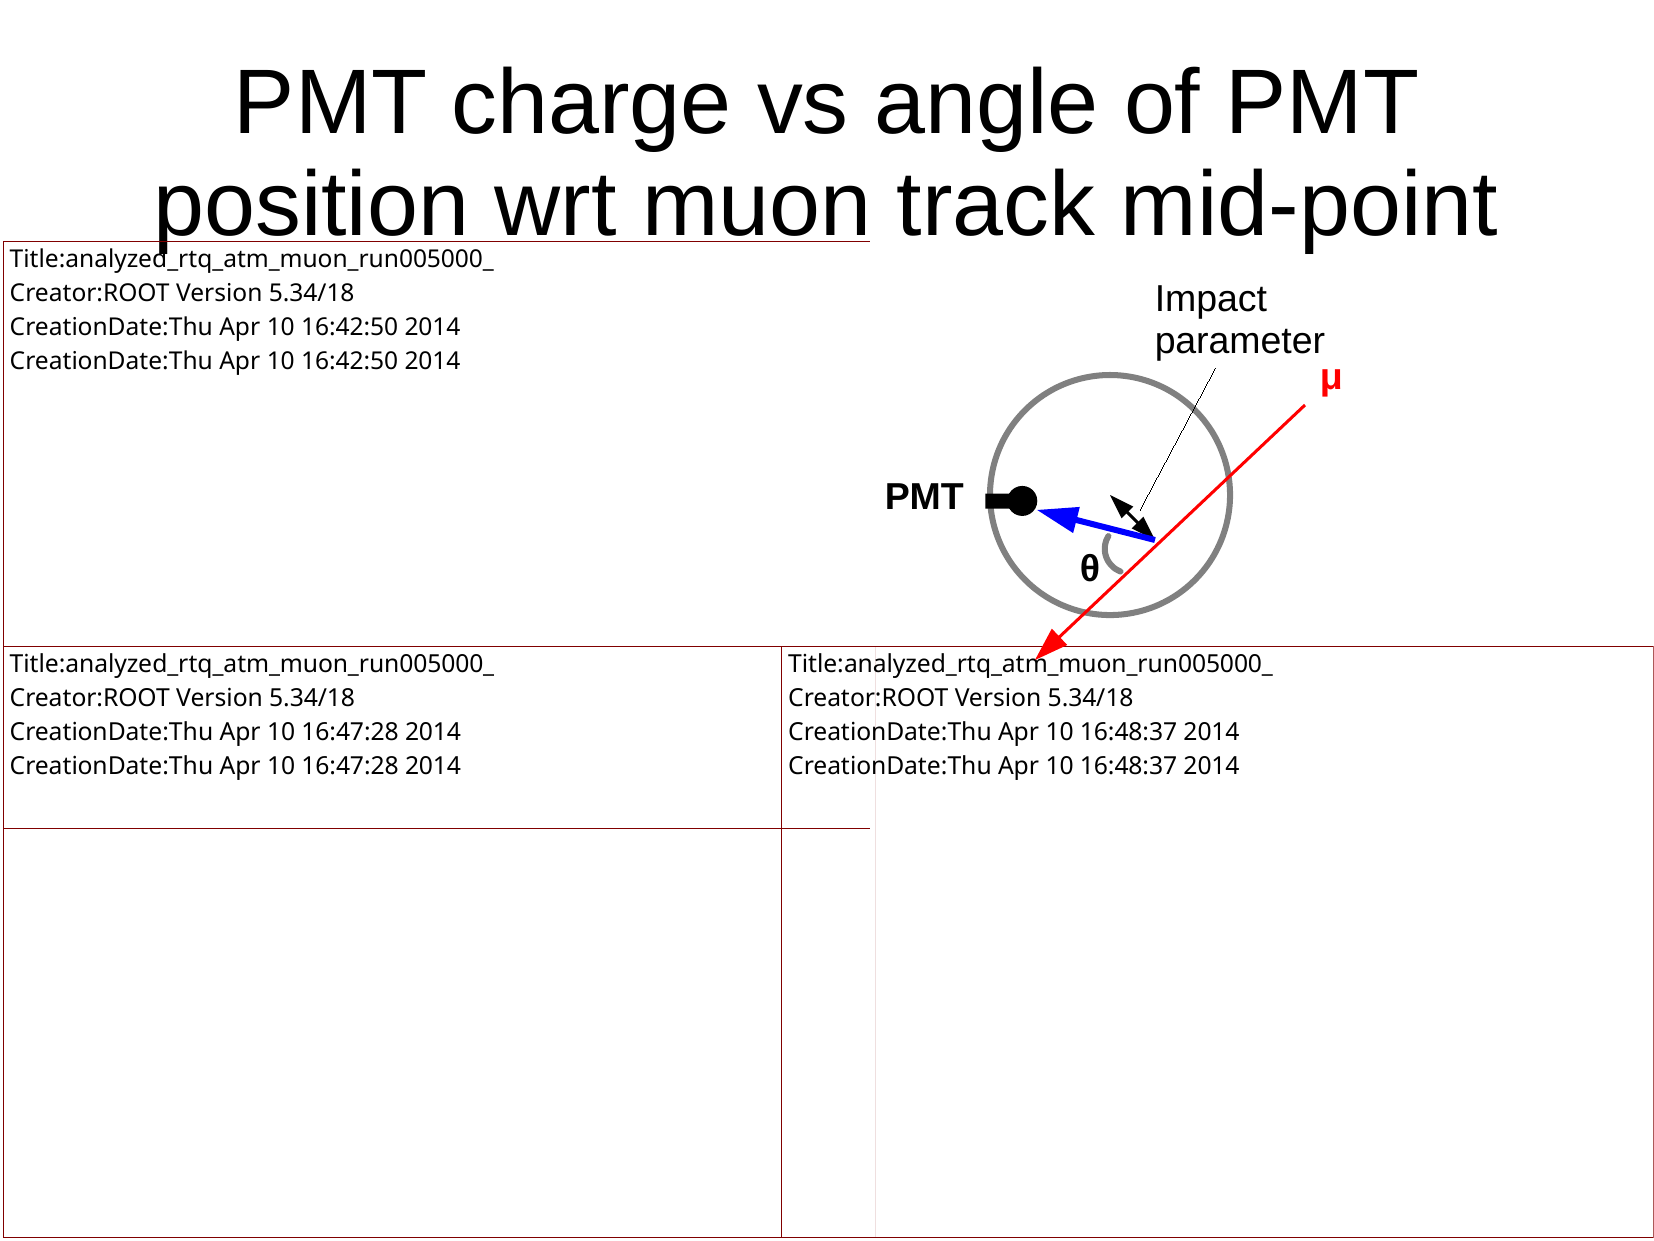

# PMT charge vs angle of PMT position wrt muon track mid-point
Impact parameter
μ
PMT
θ